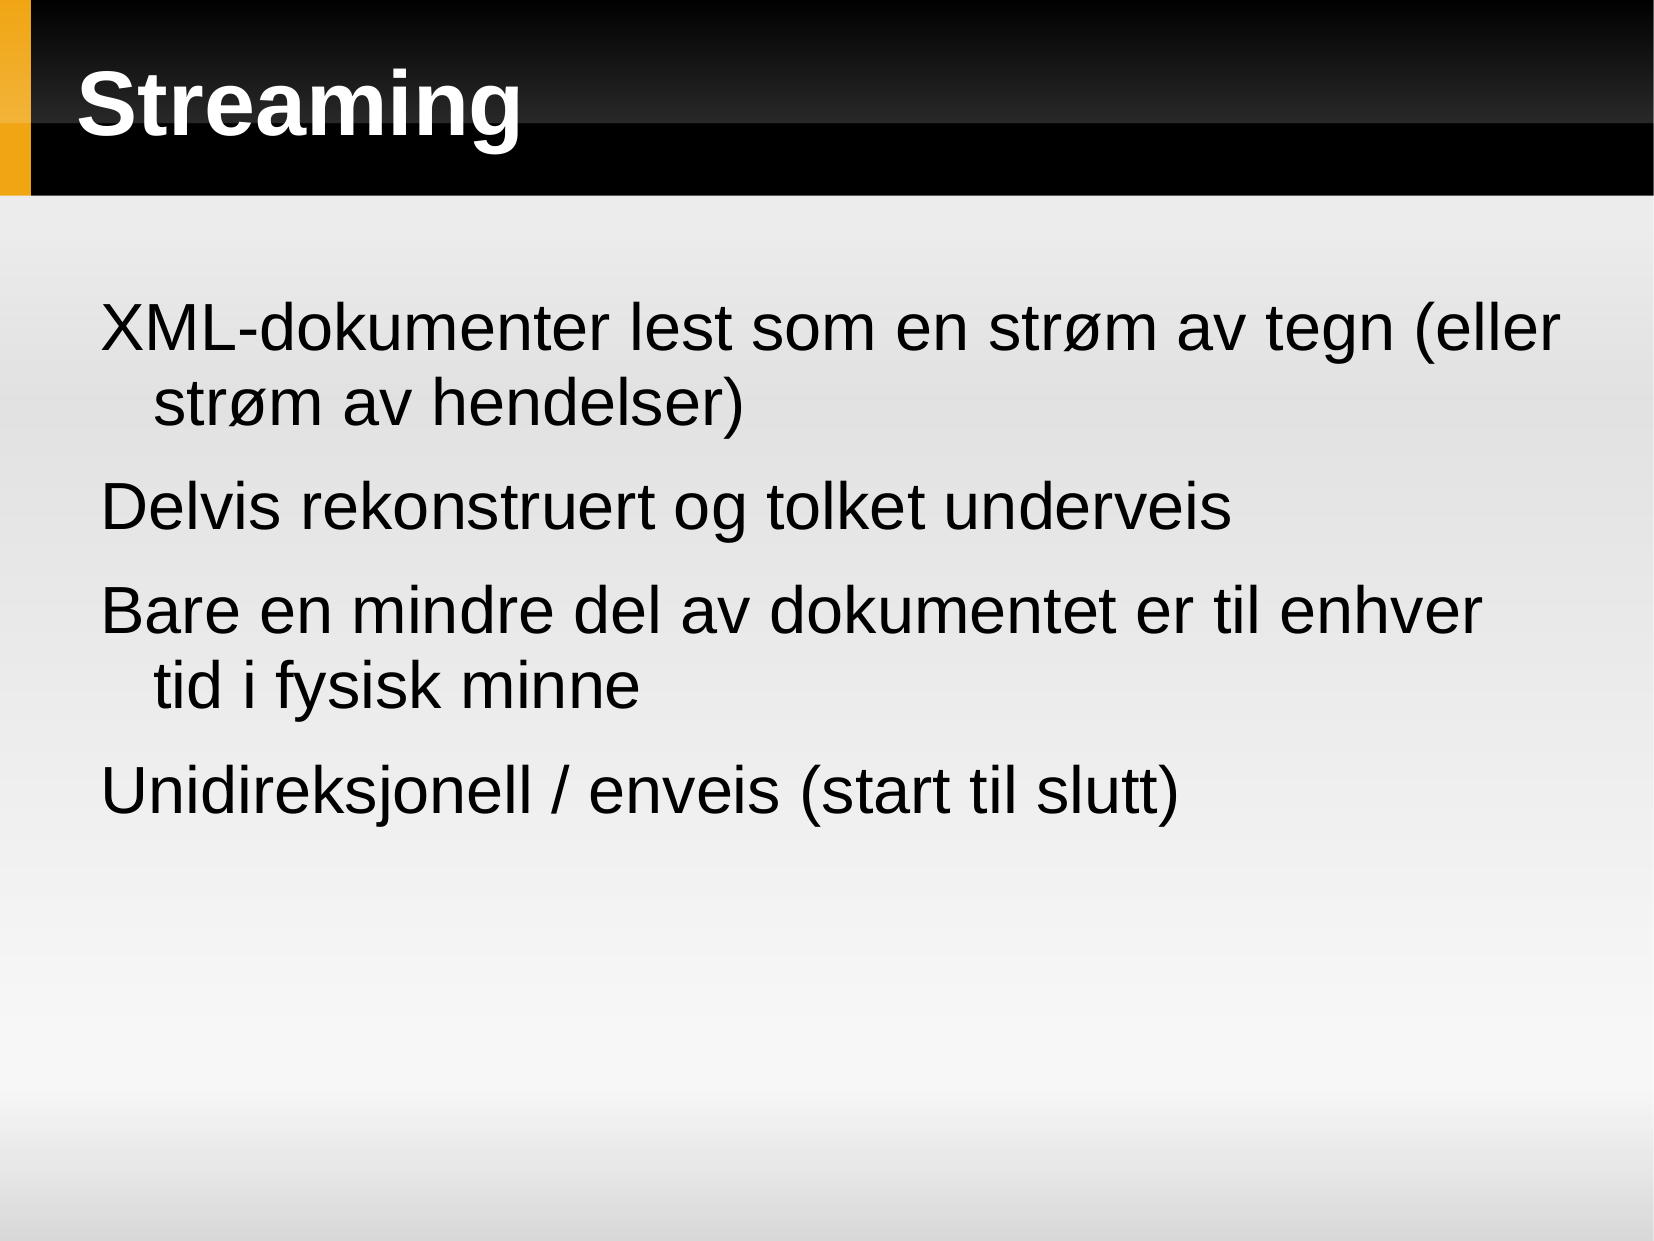

# Streaming
XML-dokumenter lest som en strøm av tegn (eller strøm av hendelser)
Delvis rekonstruert og tolket underveis
Bare en mindre del av dokumentet er til enhver tid i fysisk minne
Unidireksjonell / enveis (start til slutt)